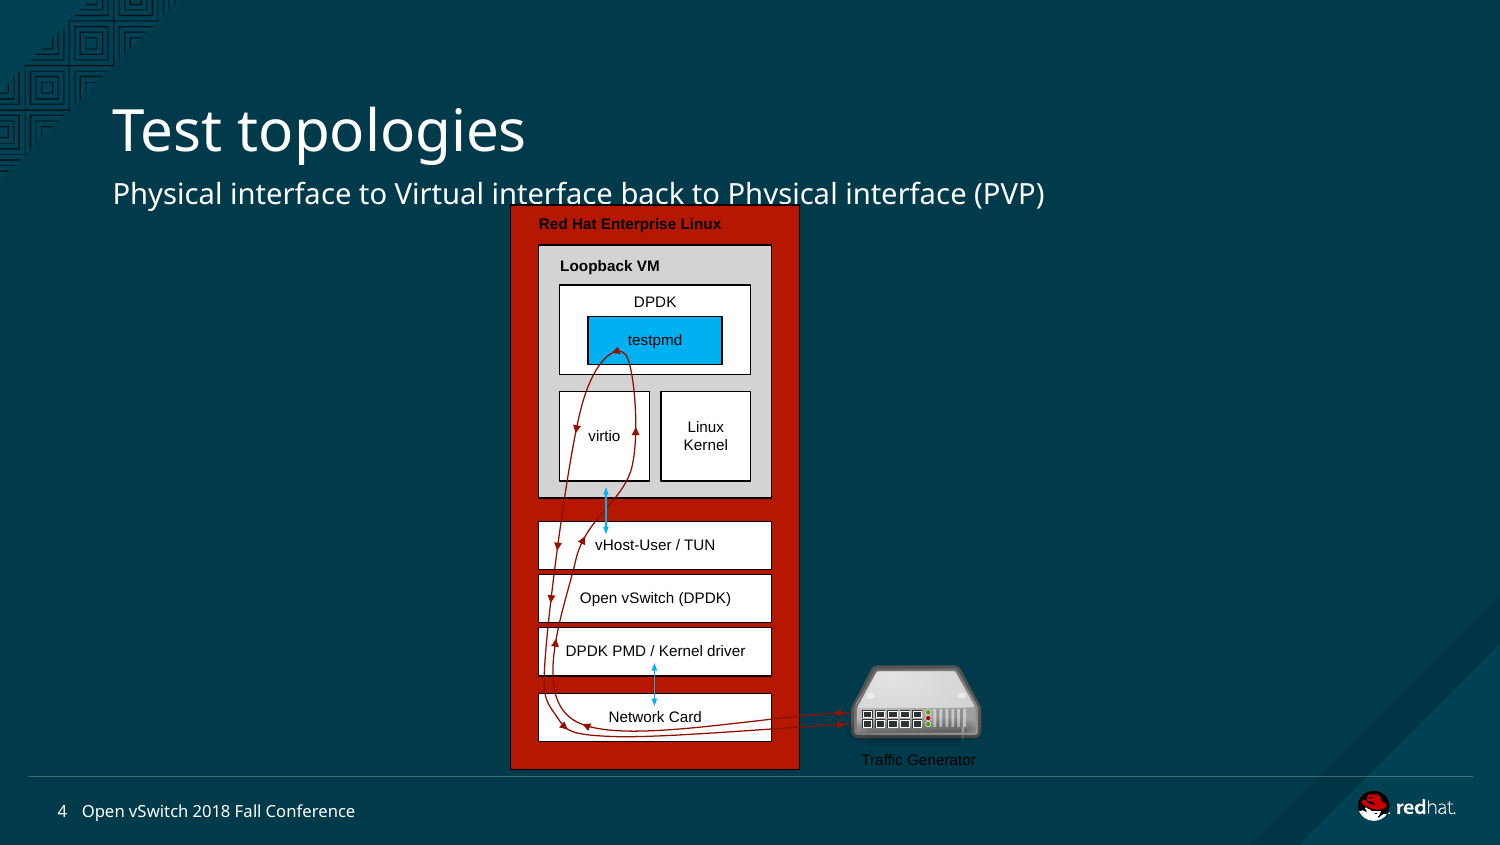

# Test topologies
Physical interface to Virtual interface back to Physical interface (PVP)
4
Open vSwitch 2018 Fall Conference